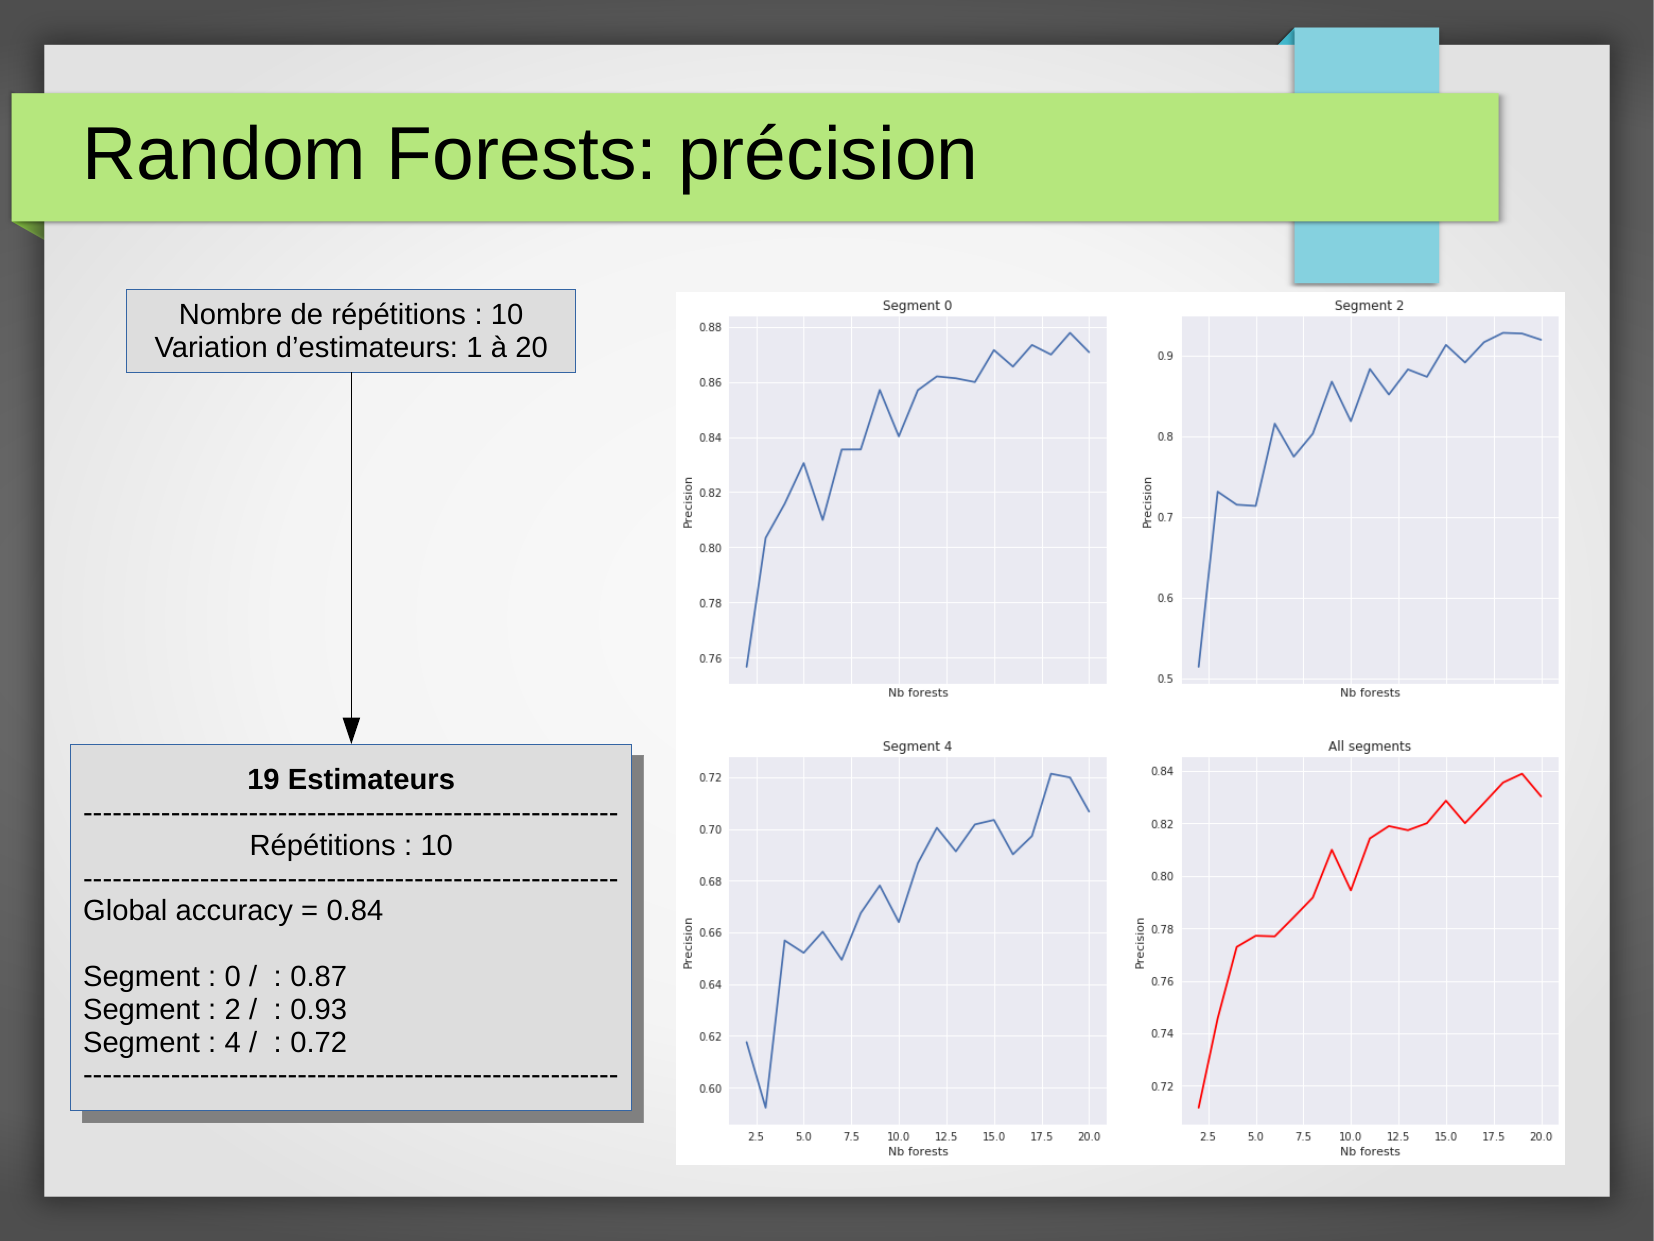

# Random Forests: précision
Nombre de répétitions : 10
Variation d’estimateurs: 1 à 20
19 Estimateurs
-------------------------------------------------------
Répétitions : 10
-------------------------------------------------------
Global accuracy = 0.84
Segment : 0 / : 0.87
Segment : 2 / : 0.93
Segment : 4 / : 0.72
-------------------------------------------------------